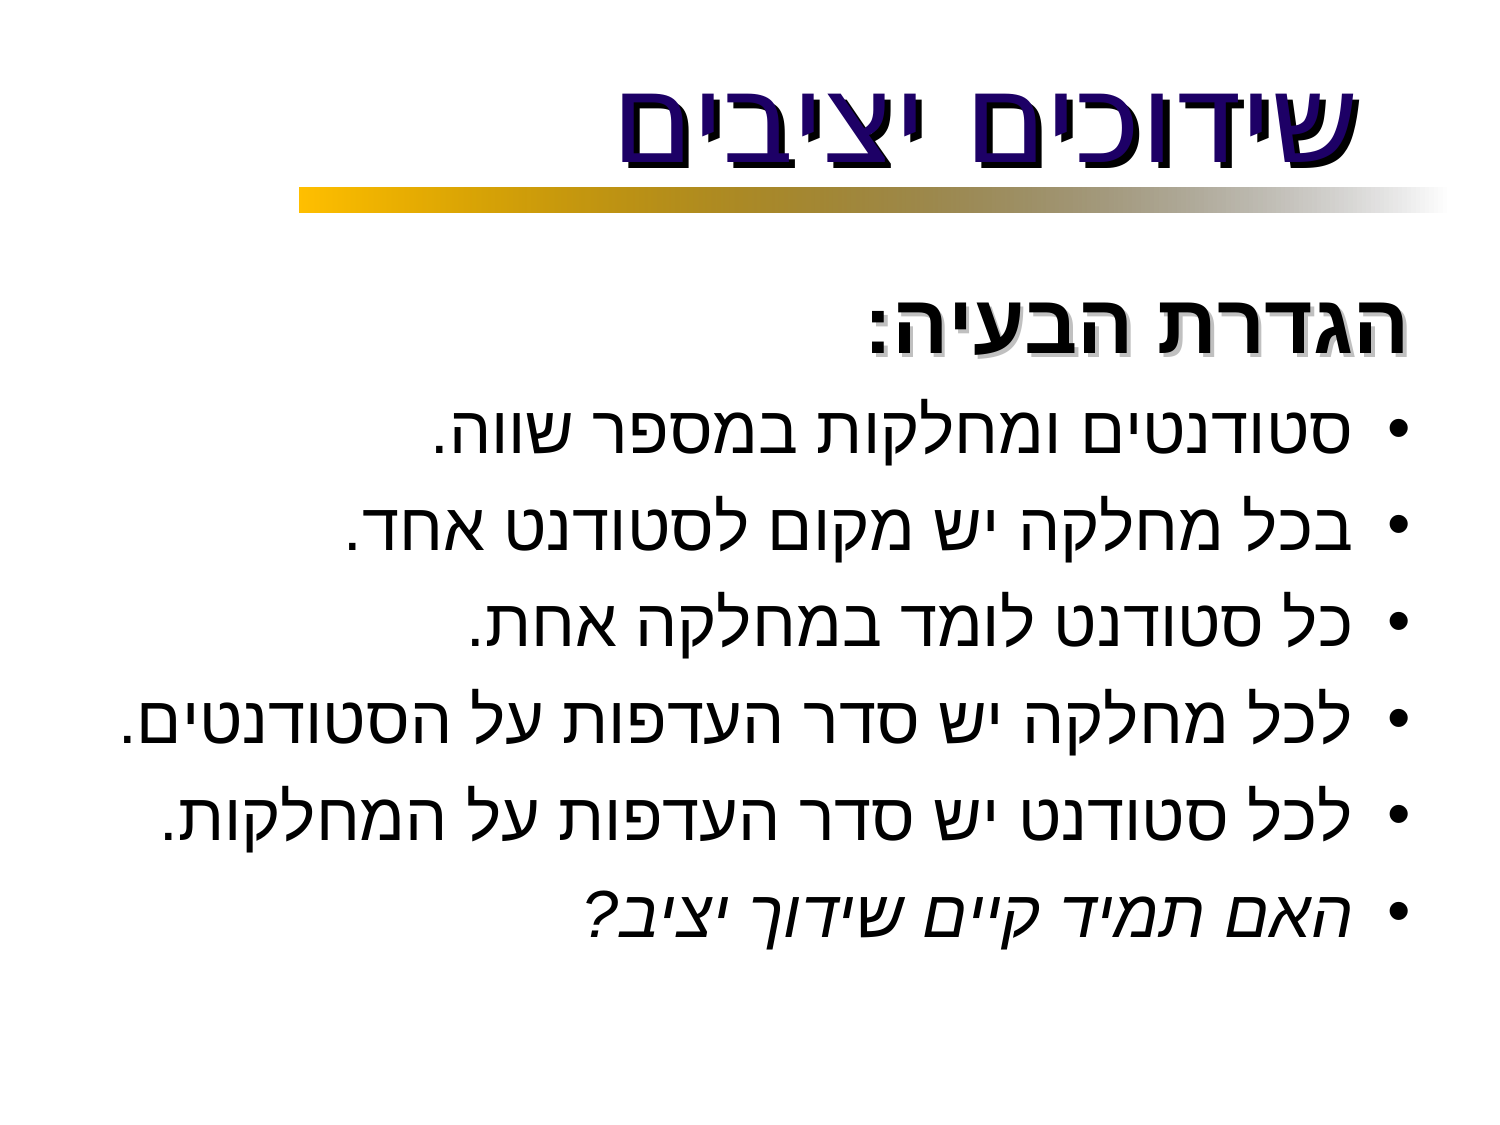

# שידוכים יציבים
הגדרת הבעיה:
סטודנטים ומחלקות במספר שווה.
בכל מחלקה יש מקום לסטודנט אחד.
כל סטודנט לומד במחלקה אחת.
לכל מחלקה יש סדר העדפות על הסטודנטים.
לכל סטודנט יש סדר העדפות על המחלקות.
האם תמיד קיים שידוך יציב?